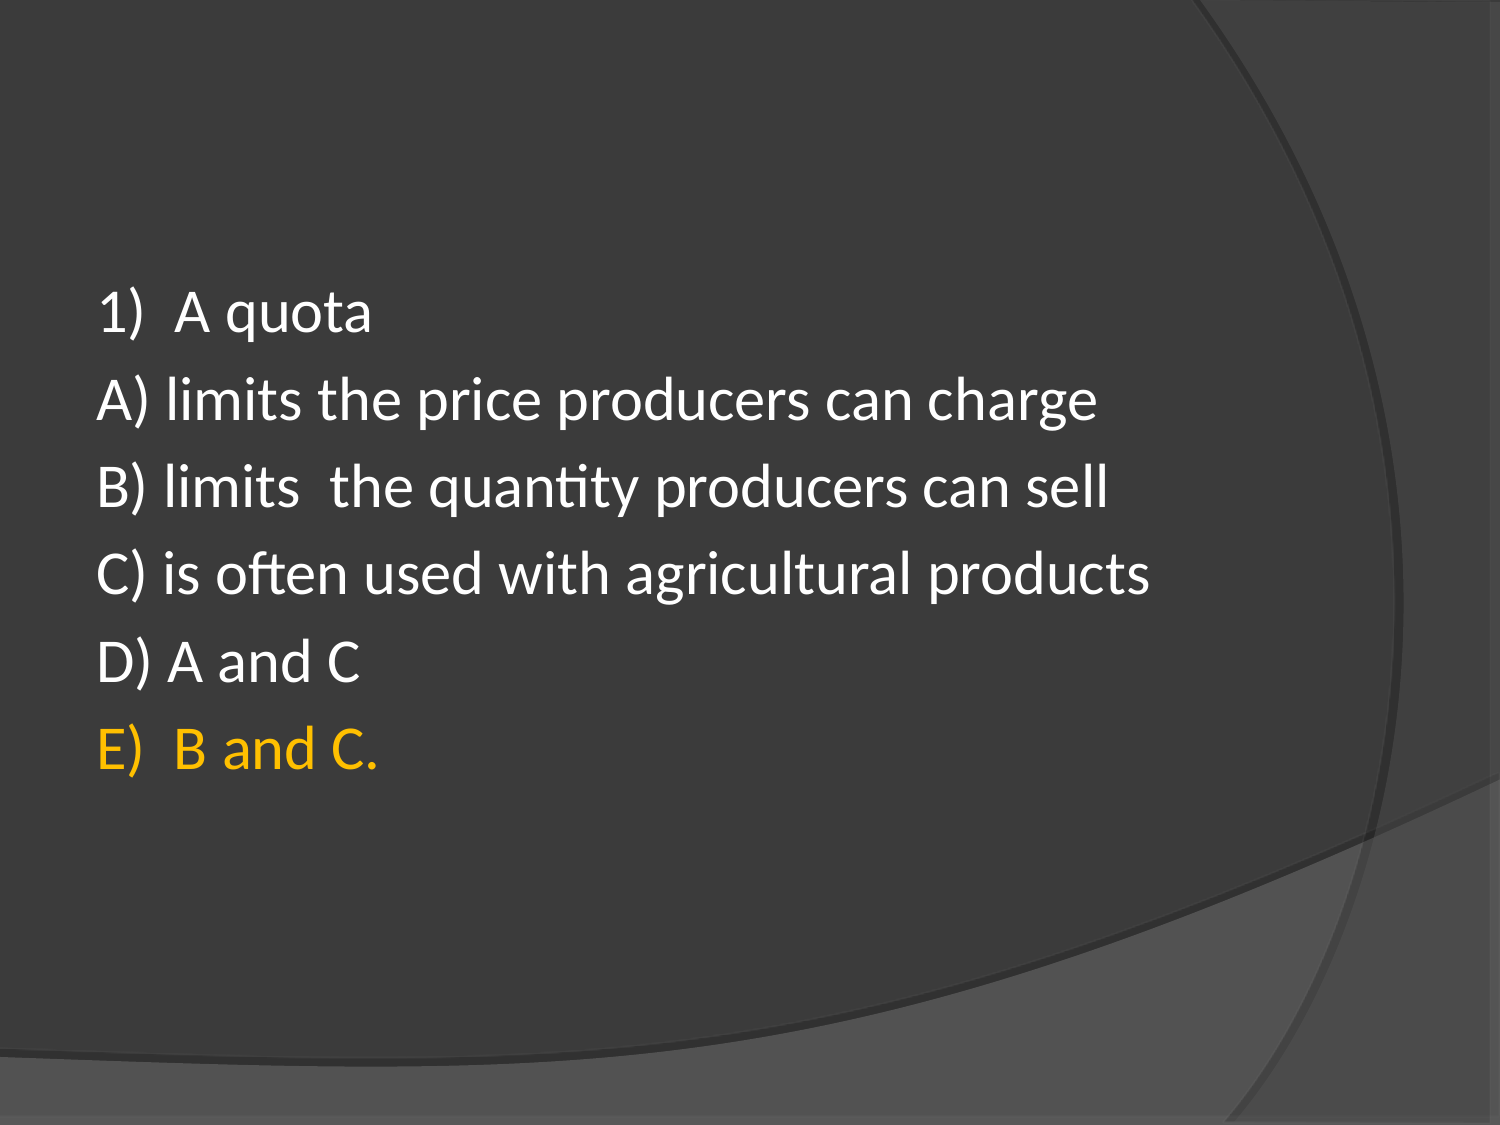

# 1) A quota
A) limits the price producers can charge
B) limits the quantity producers can sell
C) is often used with agricultural products
D) A and C
E) B and C.